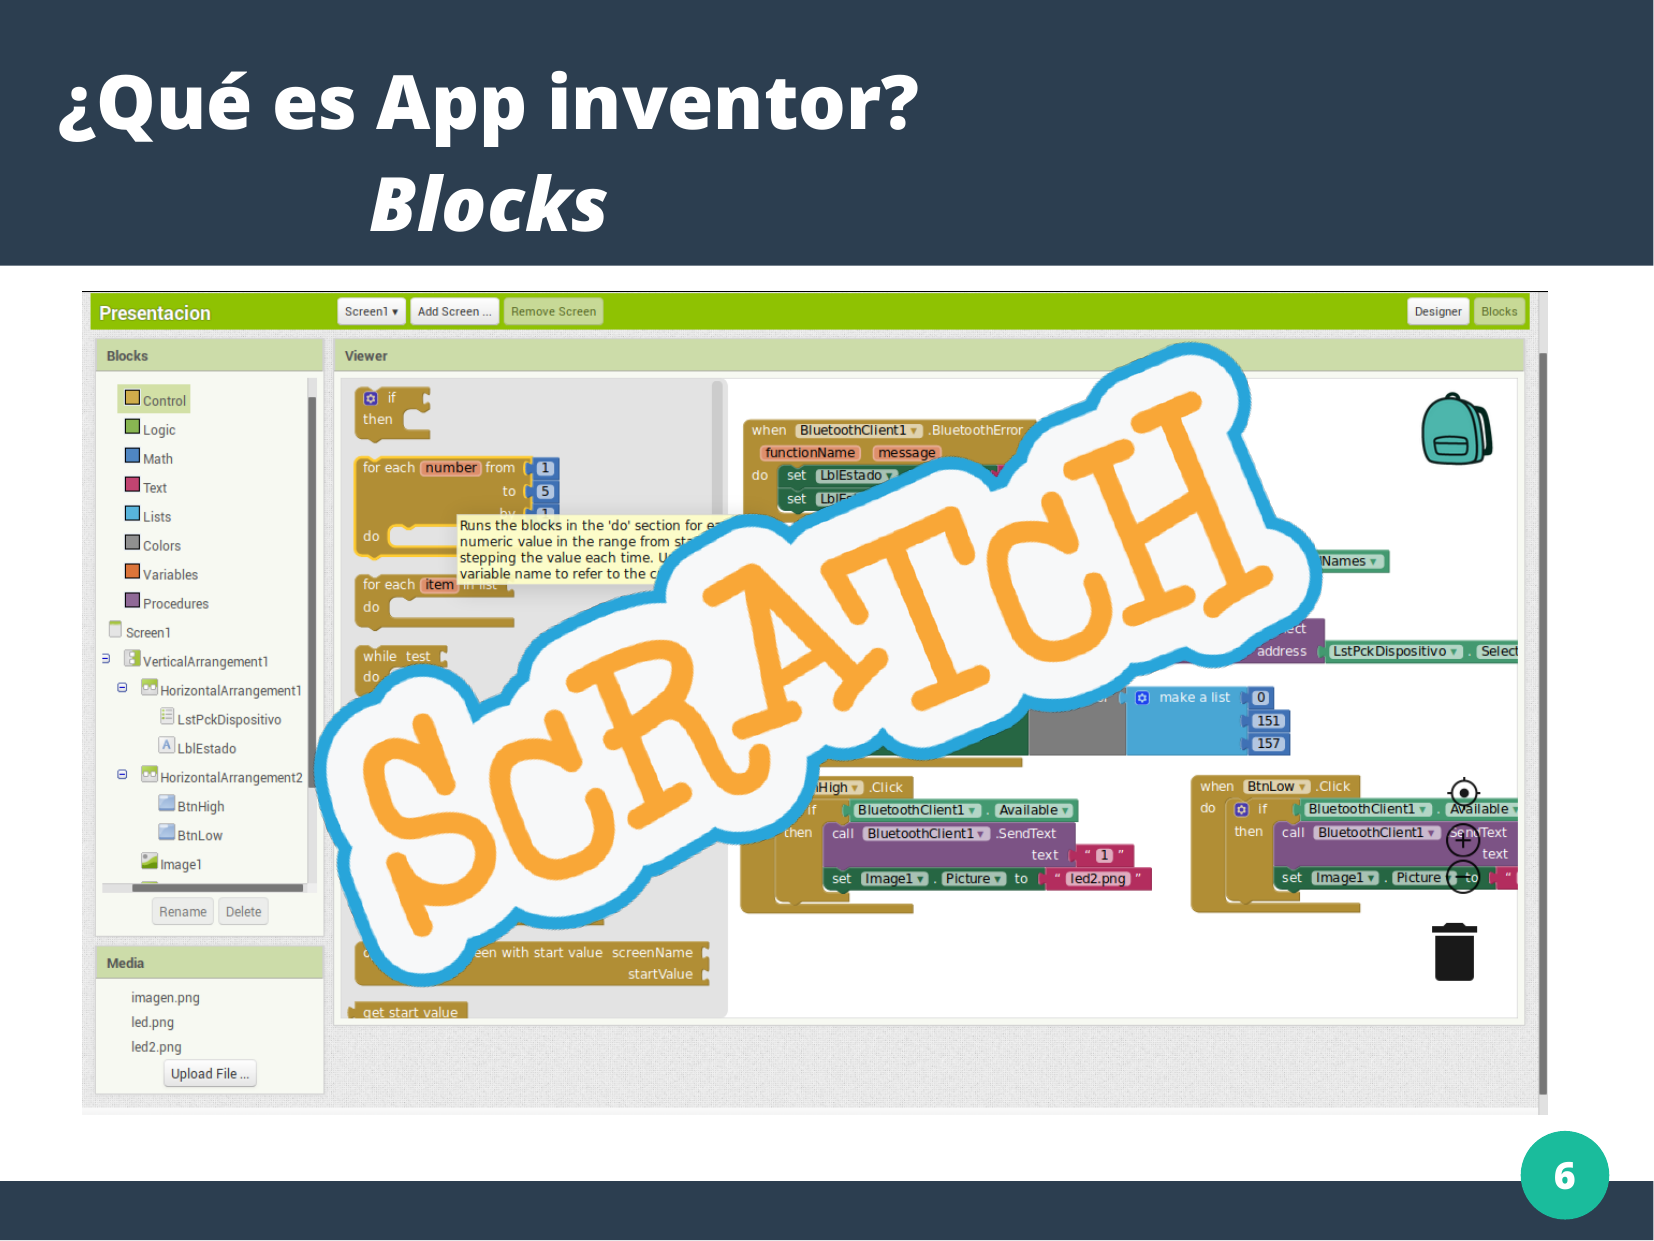

# ¿Qué es App inventor? Blocks
6